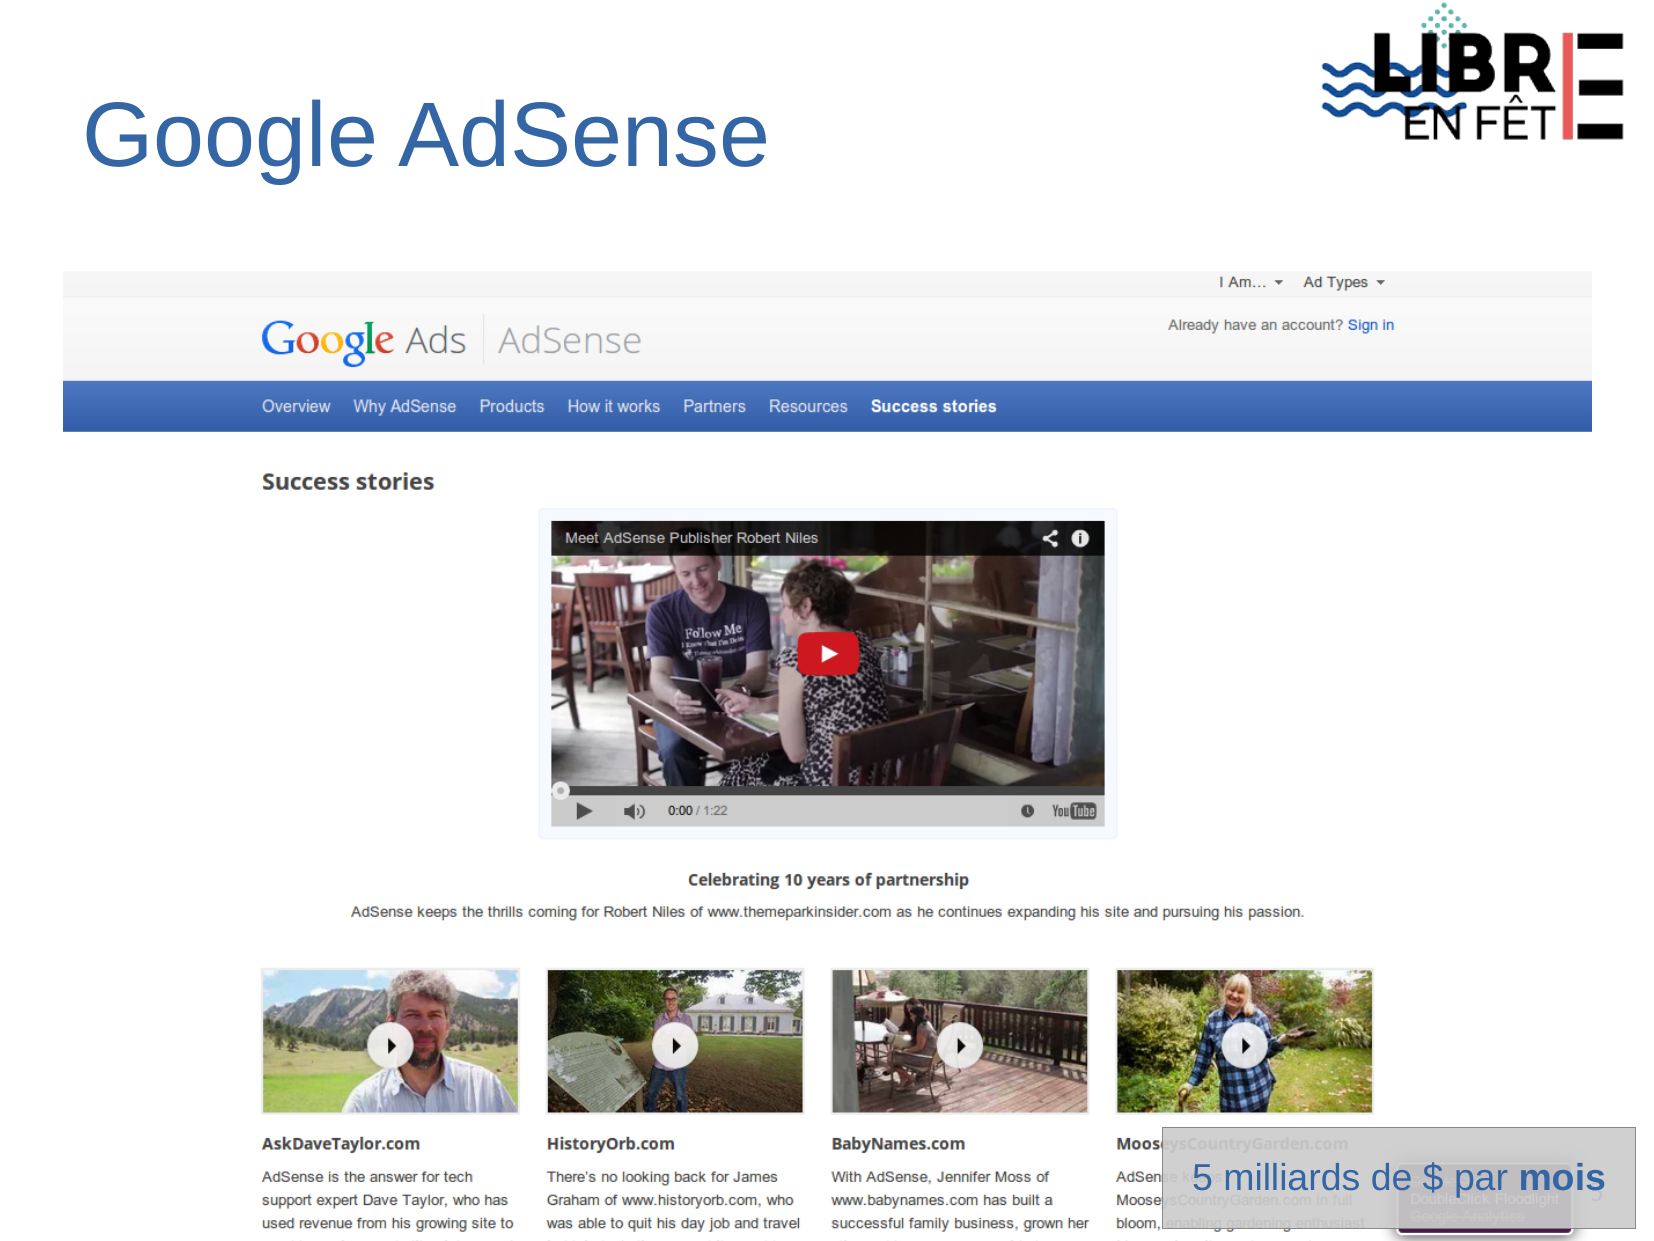

# Google AdSense
5 milliards de $ par mois